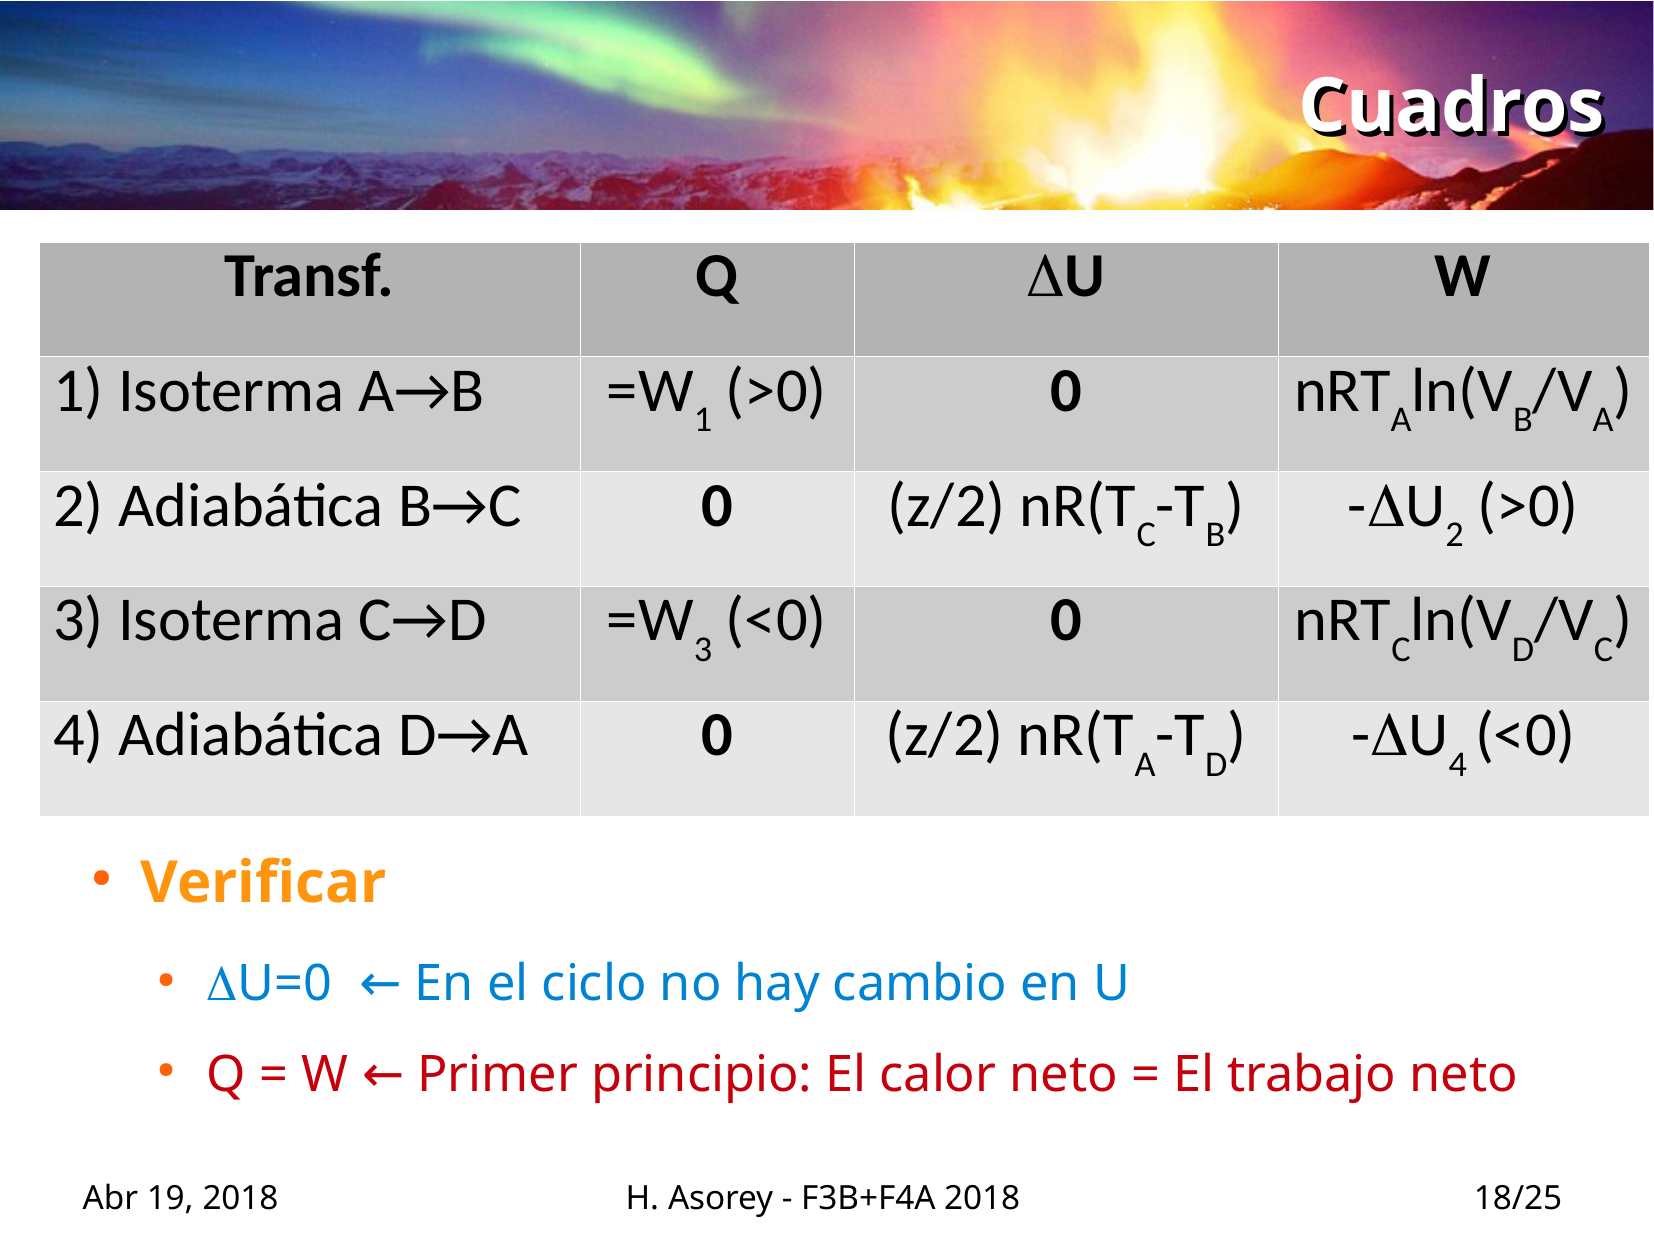

# Cuadros
| Transf. | Q | DU | W |
| --- | --- | --- | --- |
| 1) Isoterma A→B | =W1 (>0) | 0 | nRTAln(VB/VA) |
| 2) Adiabática B→C | 0 | (z/2) nR(TC-TB) | -DU2 (>0) |
| 3) Isoterma C→D | =W3 (<0) | 0 | nRTCln(VD/VC) |
| 4) Adiabática D→A | 0 | (z/2) nR(TA-TD) | -DU4 (<0) |
Verificar
DU=0 ← En el ciclo no hay cambio en U
Q = W ← Primer principio: El calor neto = El trabajo neto
Abr 19, 2018
H. Asorey - F3B+F4A 2018
18